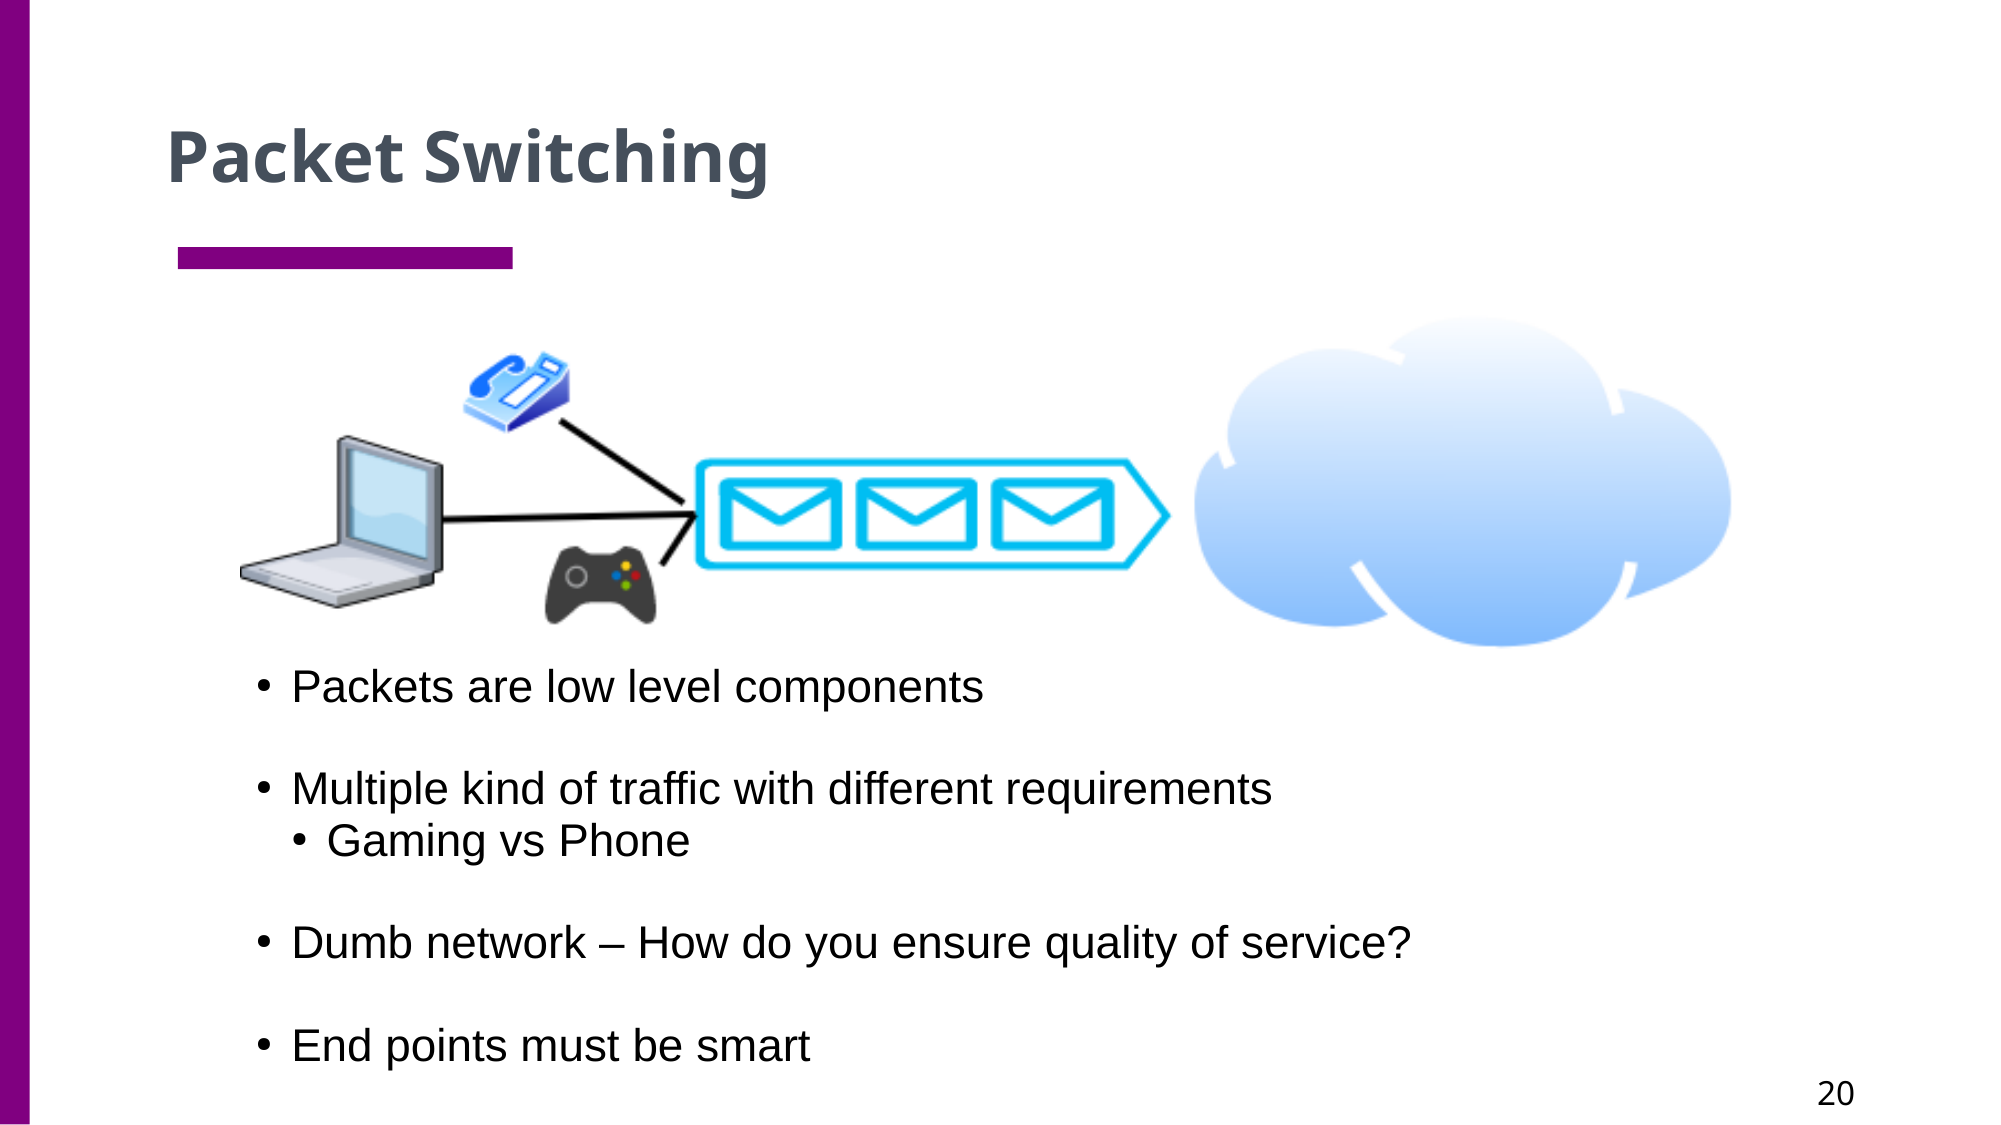

Packet Switching
Packets are low level components
Multiple kind of traffic with different requirements
Gaming vs Phone
Dumb network – How do you ensure quality of service?
End points must be smart